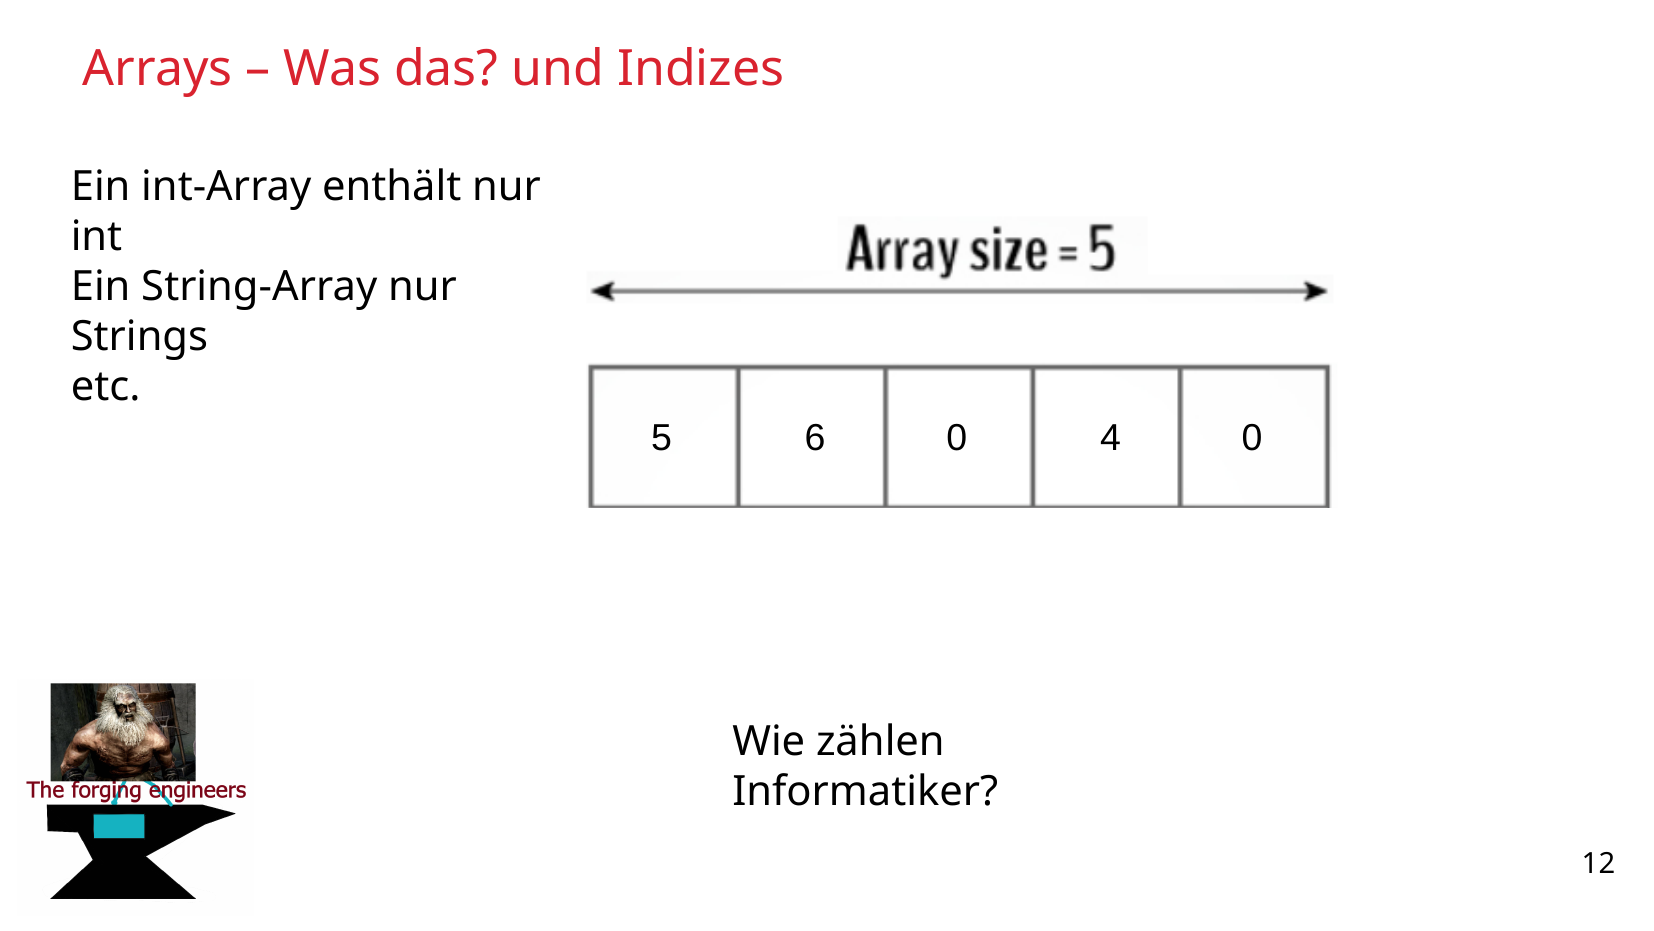

# Arrays – Was das? und Indizes
Ein int-Array enthält nur int
Ein String-Array nur Strings
etc.
5
6
0
4
0
Wie zählen Informatiker?